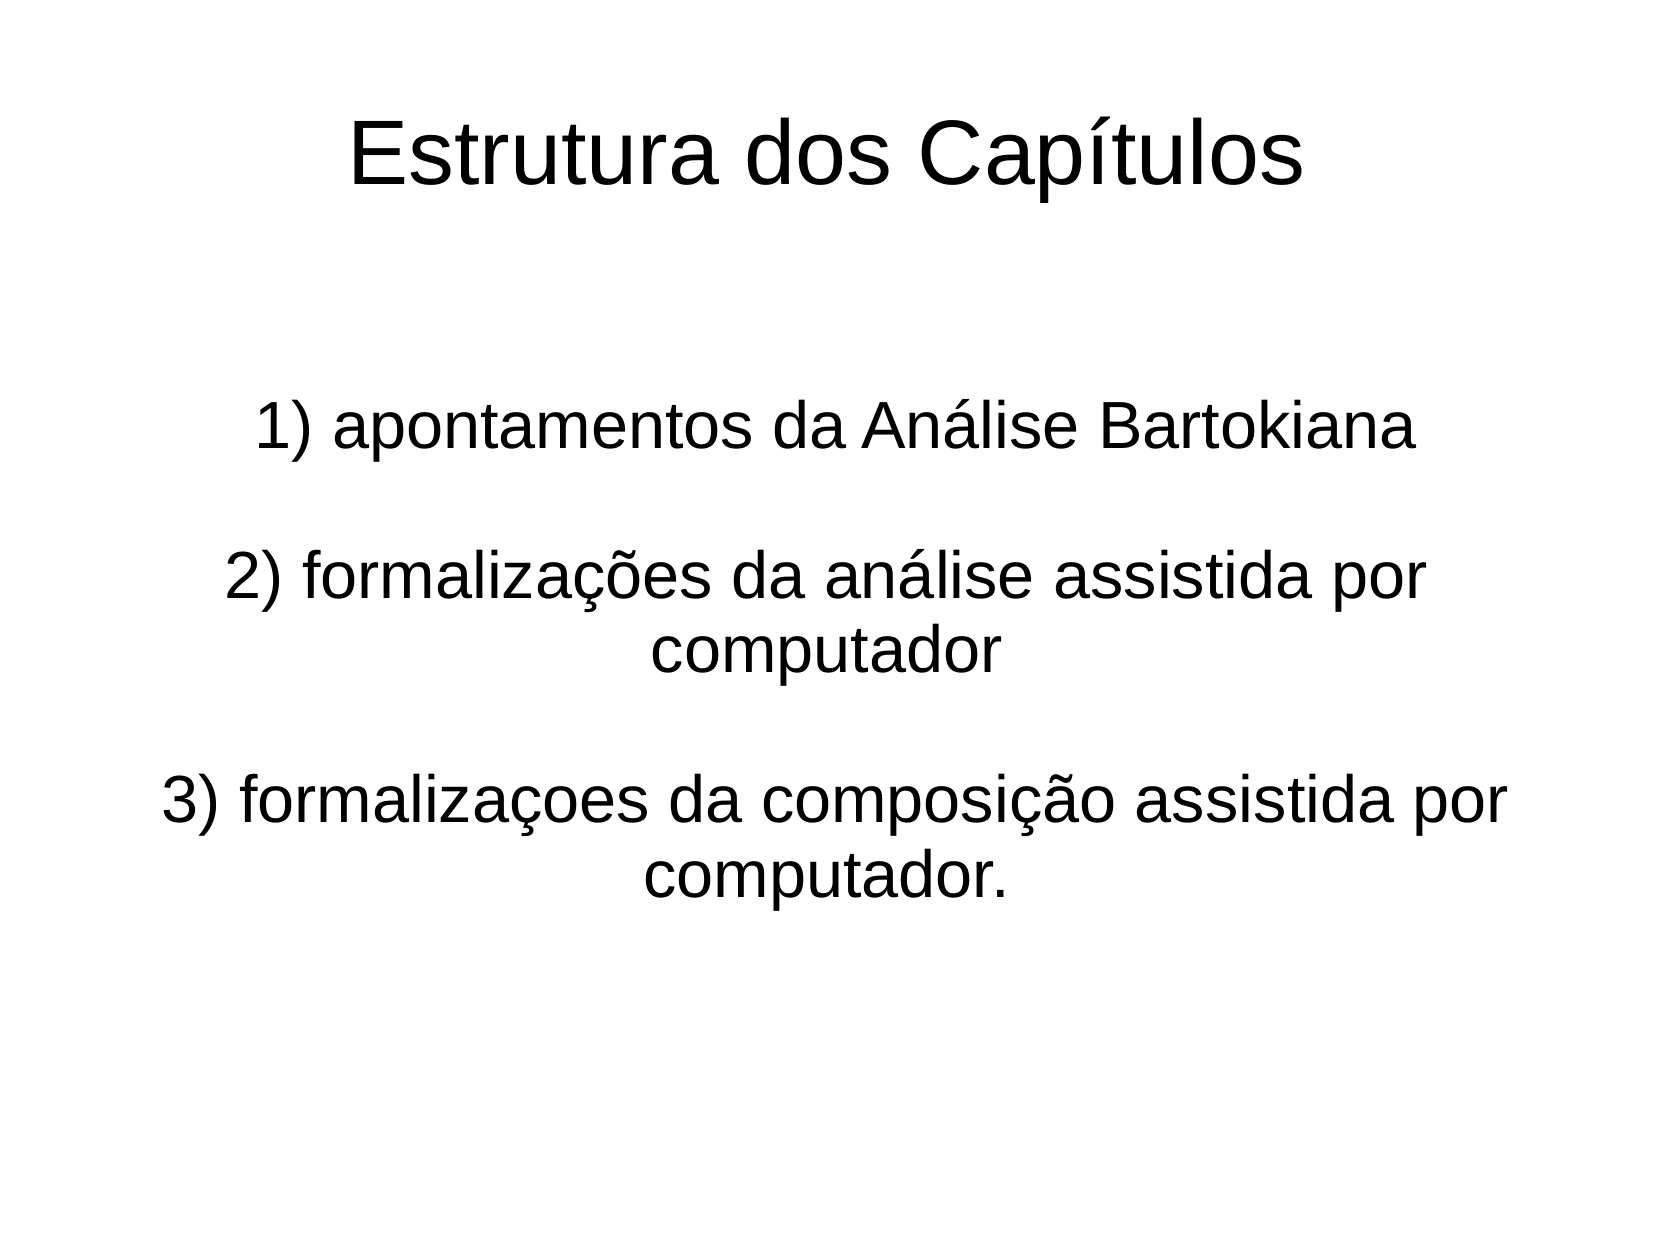

# Estrutura dos Capítulos
 1) apontamentos da Análise Bartokiana
2) formalizações da análise assistida por computador
 3) formalizaçoes da composição assistida por computador.